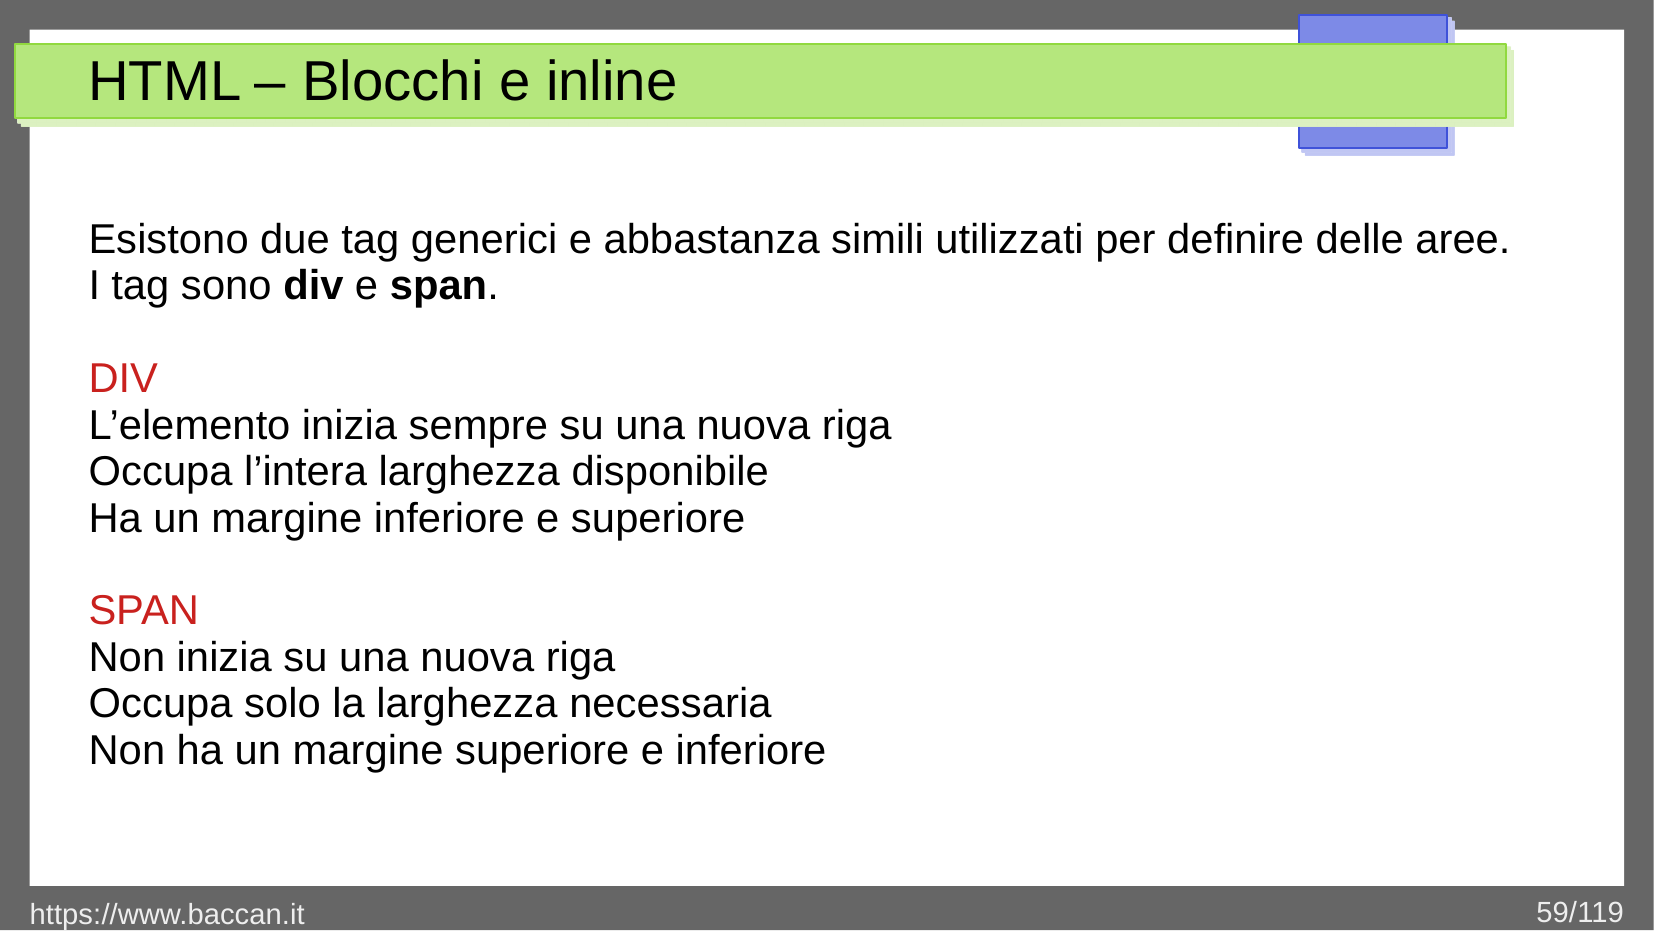

# HTML – Blocchi e inline
Esistono due tag generici e abbastanza simili utilizzati per definire delle aree.
I tag sono div e span.
DIV
L’elemento inizia sempre su una nuova riga
Occupa l’intera larghezza disponibile
Ha un margine inferiore e superiore
SPAN
Non inizia su una nuova riga
Occupa solo la larghezza necessaria
Non ha un margine superiore e inferiore
59
https://www.baccan.it